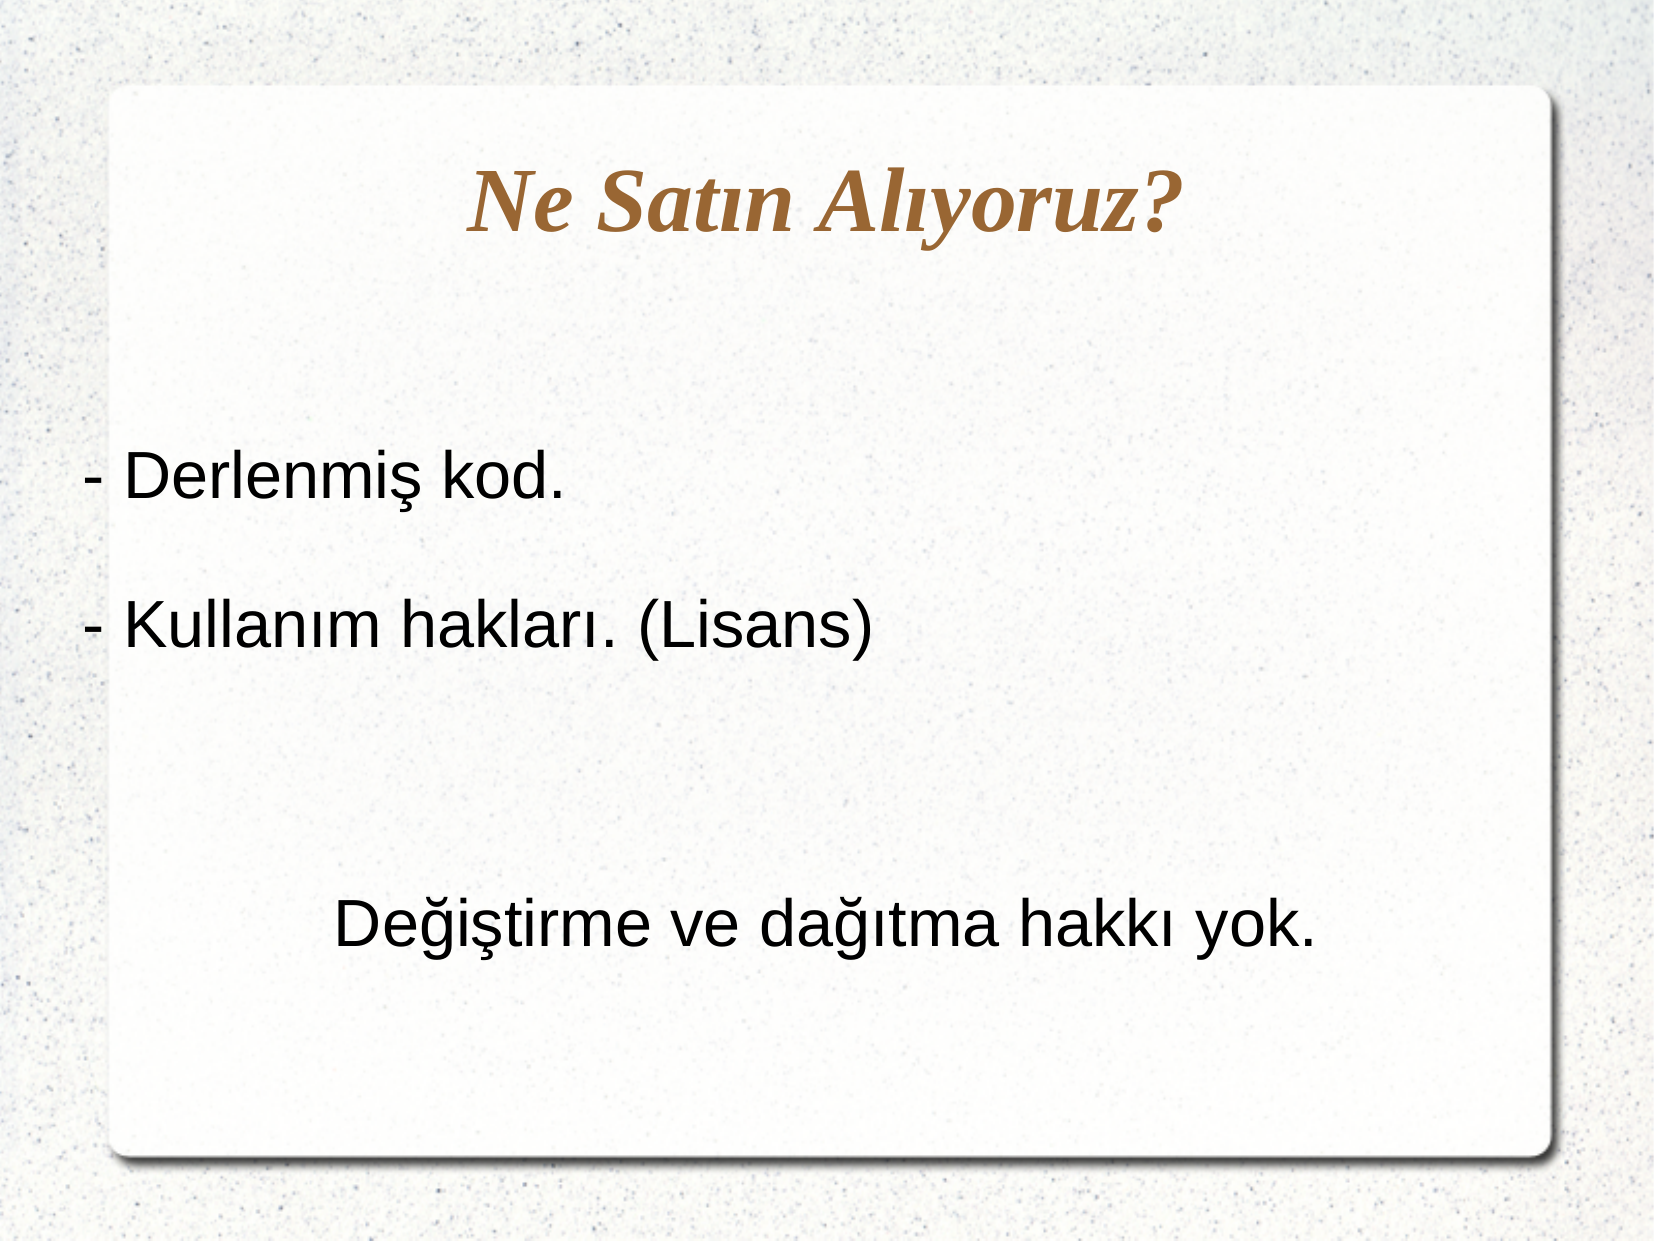

# Ne Satın Alıyoruz?
- Derlenmiş kod.
- Kullanım hakları. (Lisans)
Değiştirme ve dağıtma hakkı yok.